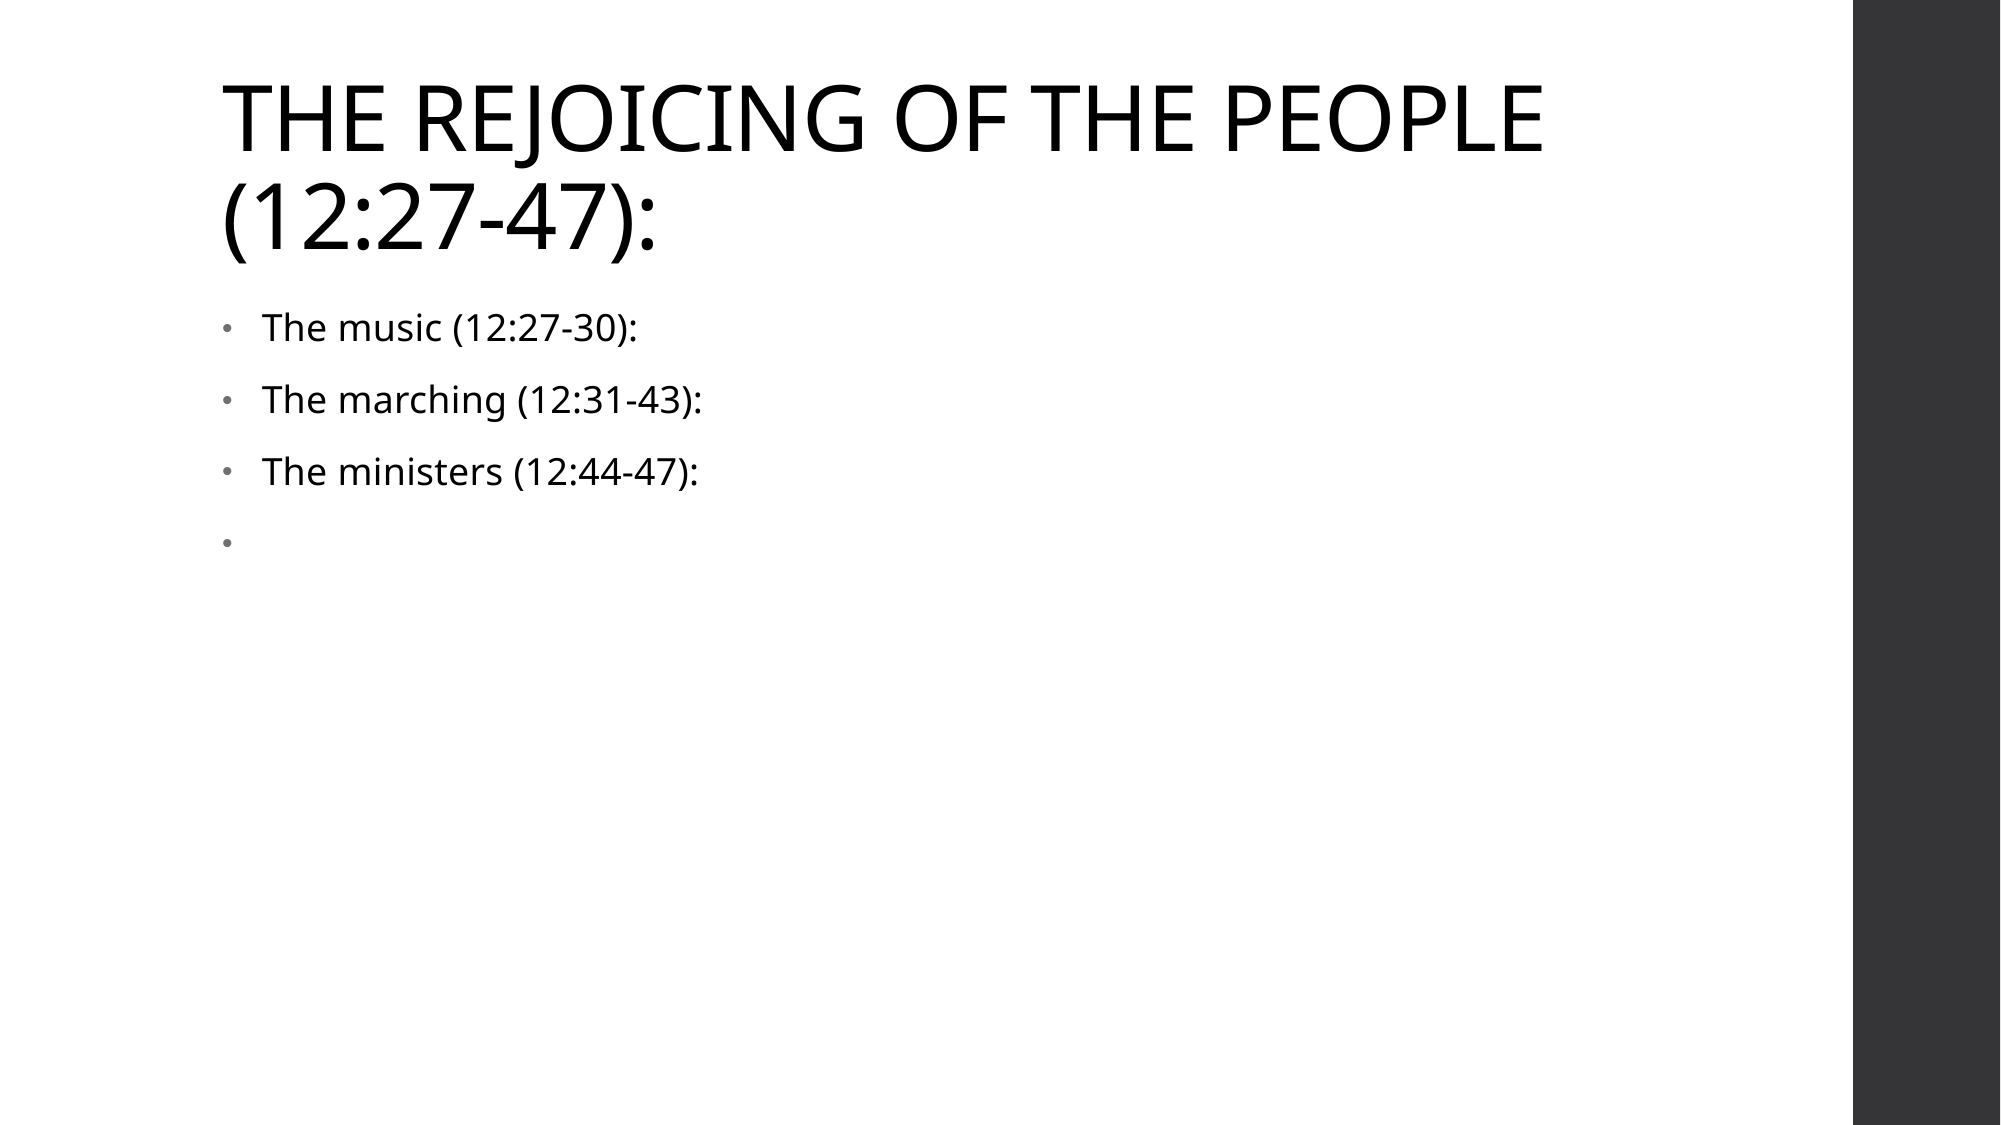

# THE REJOICING OF THE PEOPLE (12:27-47):
 The music (12:27-30):
 The marching (12:31-43):
 The ministers (12:44-47):